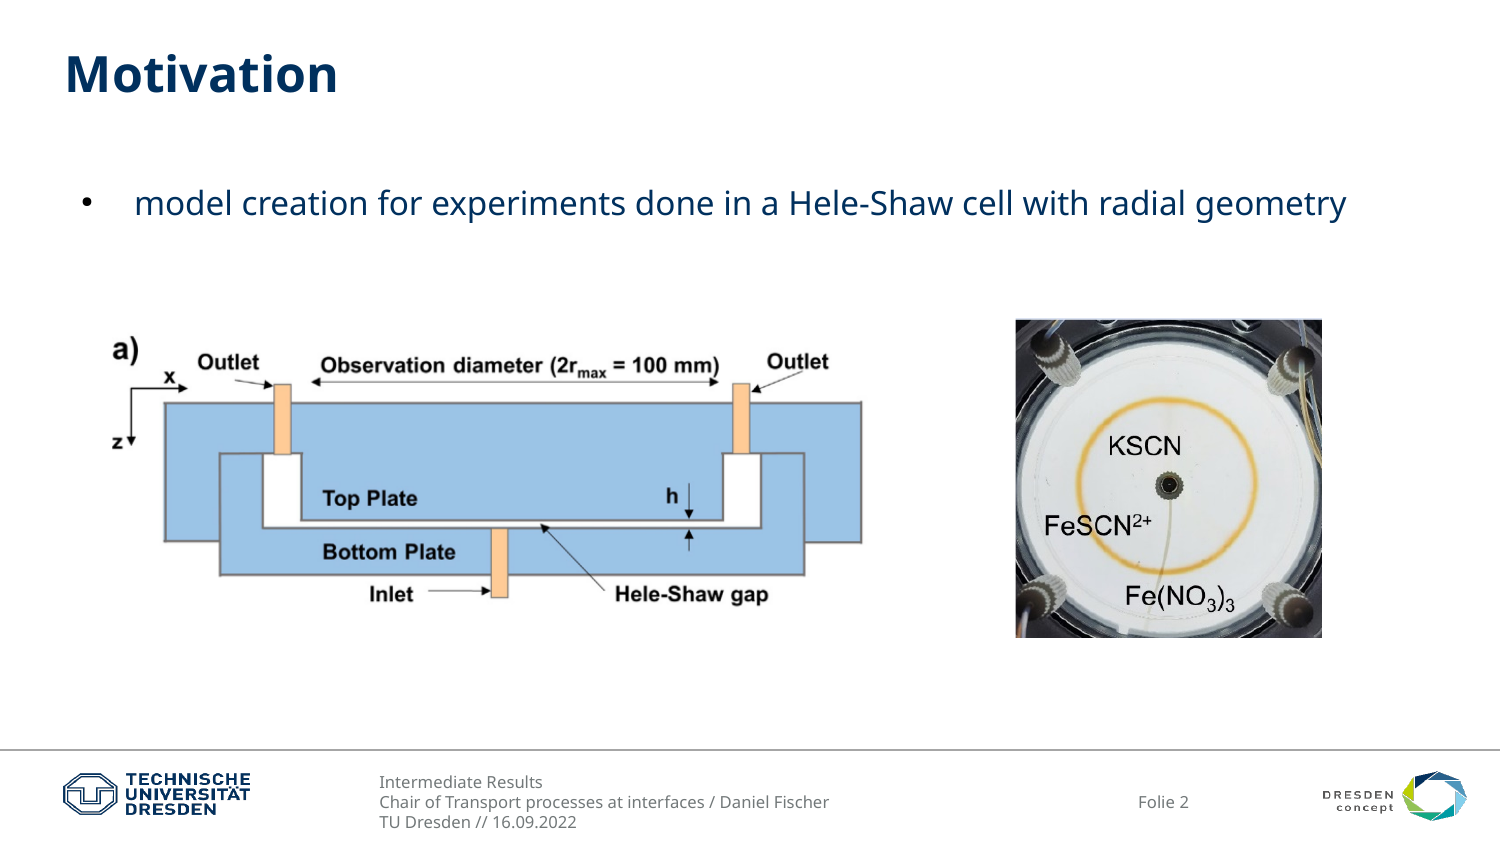

# Motivation
model creation for experiments done in a Hele-Shaw cell with radial geometry